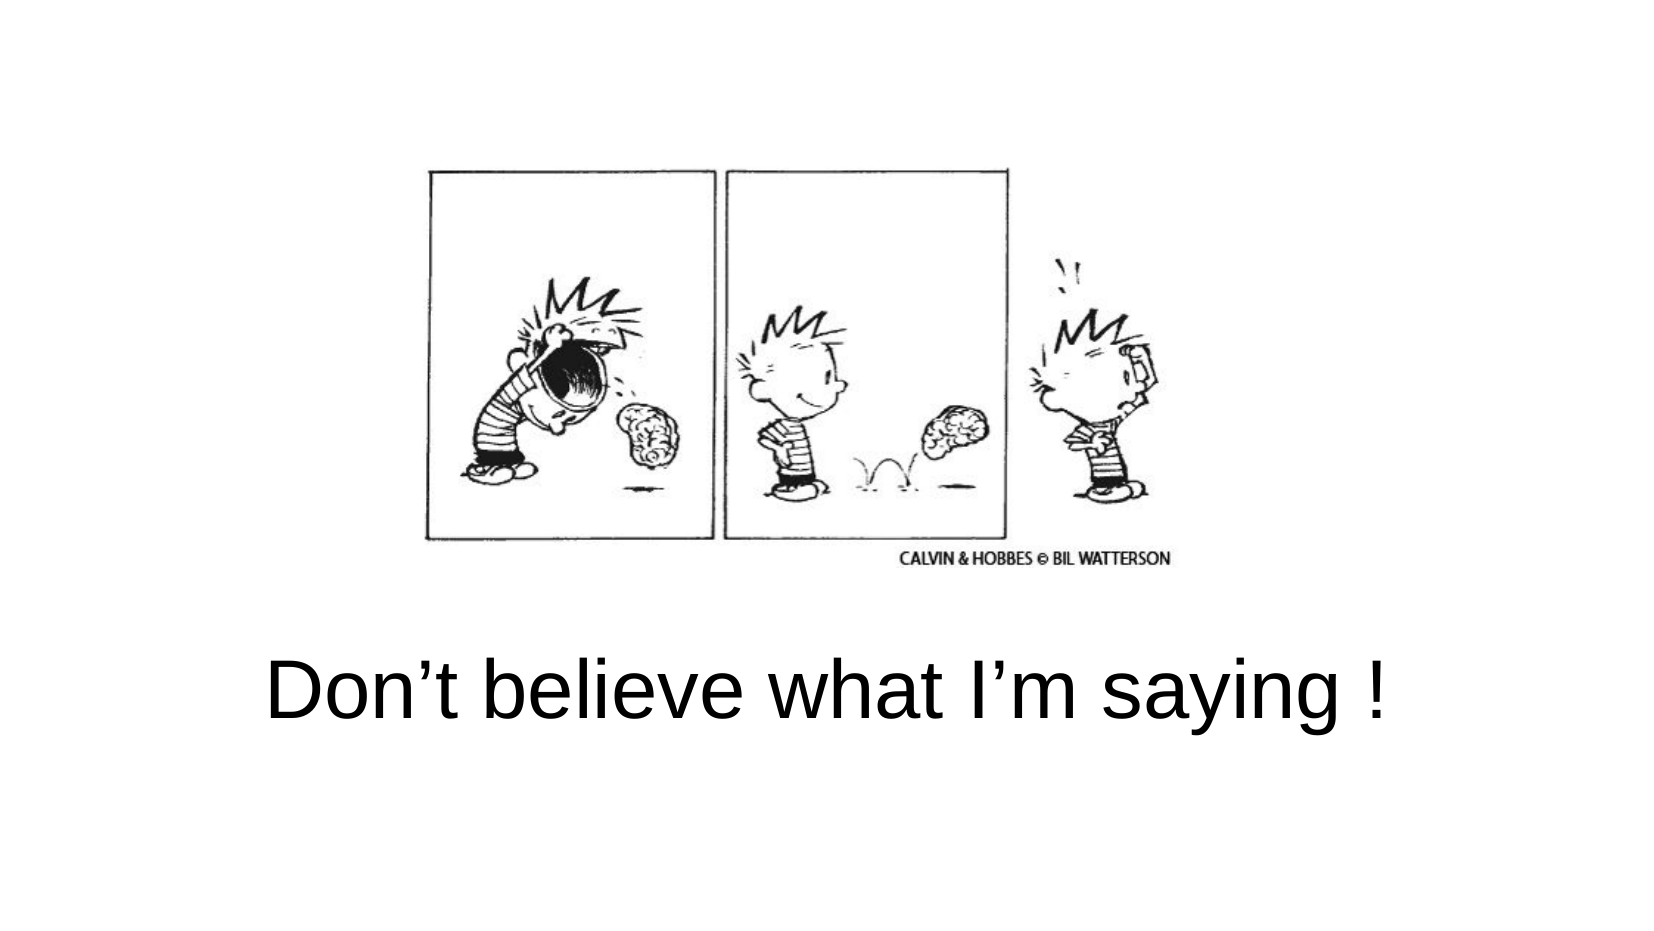

# Don’t believe what I’m saying !